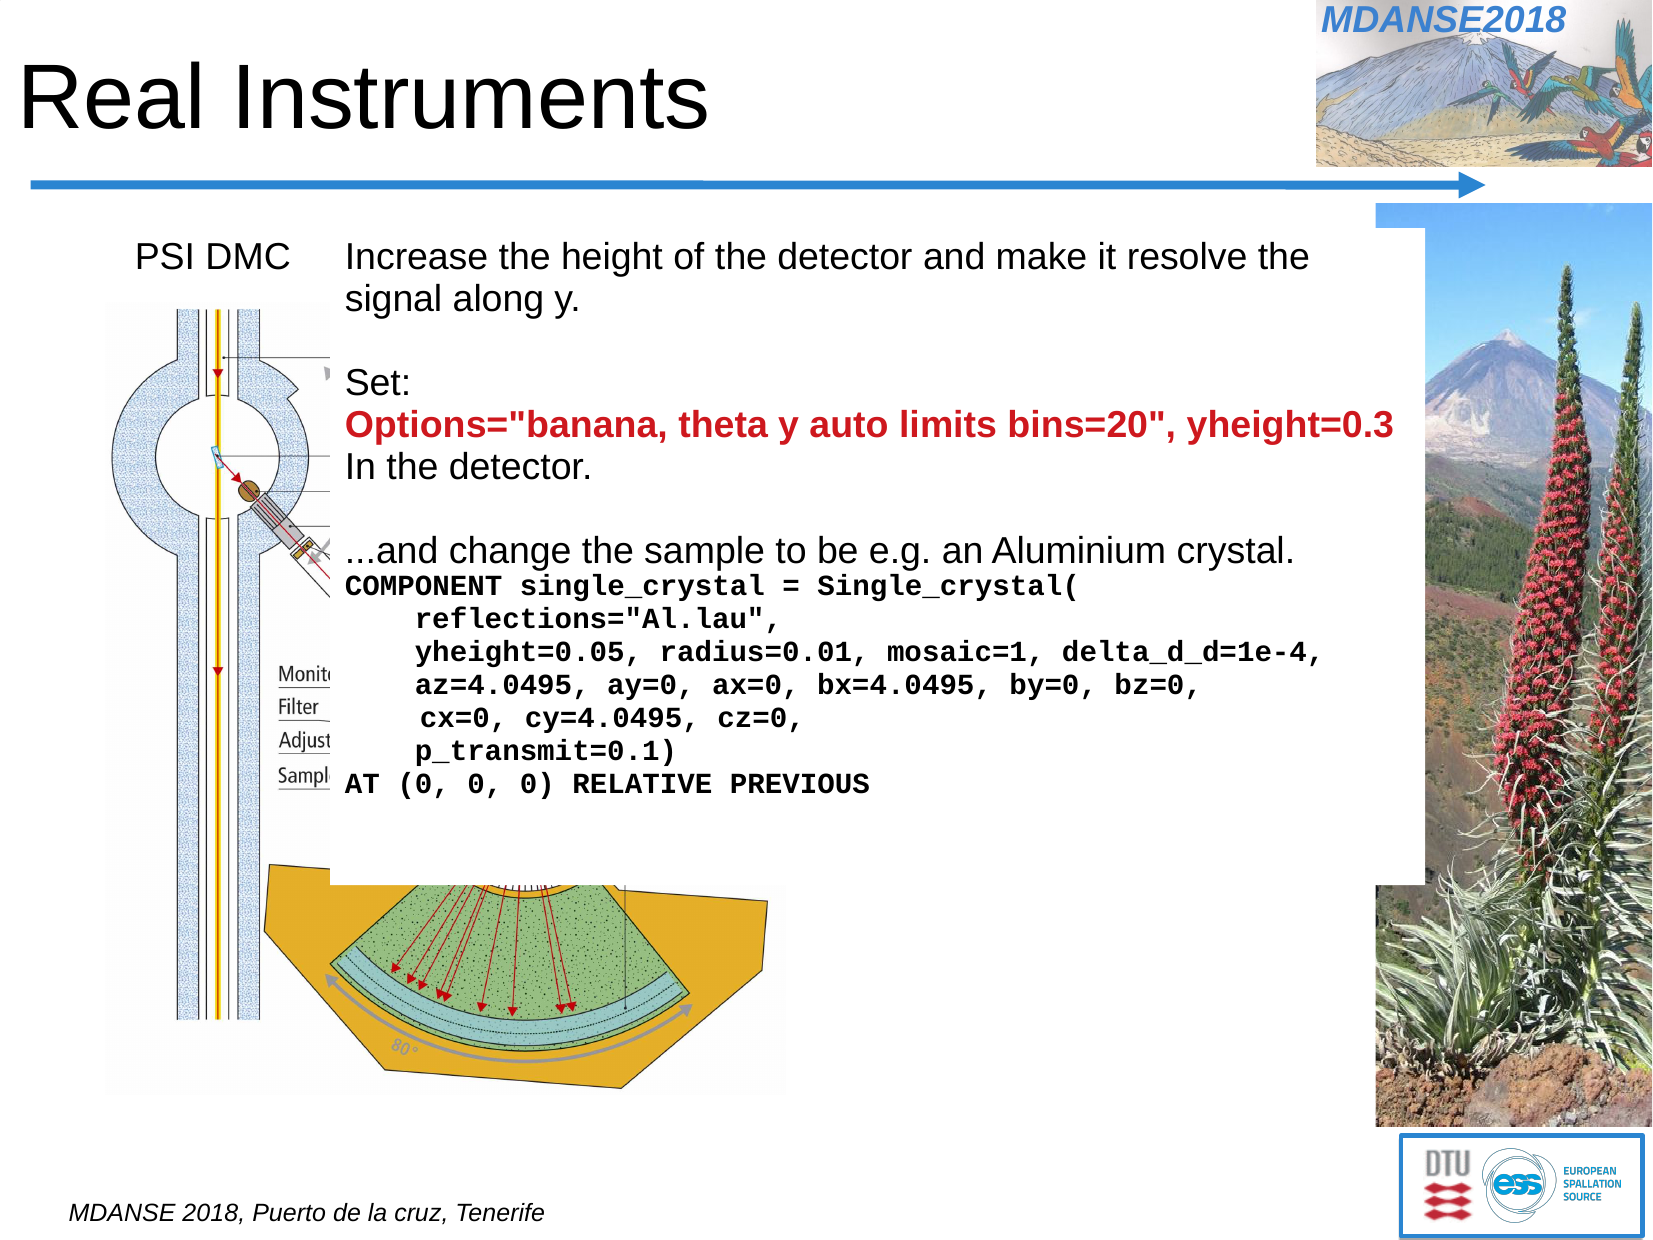

# Real Instruments
PSI DMC
Increase the height of the detector and make it resolve the signal along y.
Set:
Options="banana, theta y auto limits bins=20", yheight=0.3
In the detector.
...and change the sample to be e.g. an Aluminium crystal.
COMPONENT single_crystal = Single_crystal(
 reflections="Al.lau",
 yheight=0.05, radius=0.01, mosaic=1, delta_d_d=1e-4,
 az=4.0495, ay=0, ax=0, bx=4.0495, by=0, bz=0,
	cx=0, cy=4.0495, cz=0,
 p_transmit=0.1)
AT (0, 0, 0) RELATIVE PREVIOUS